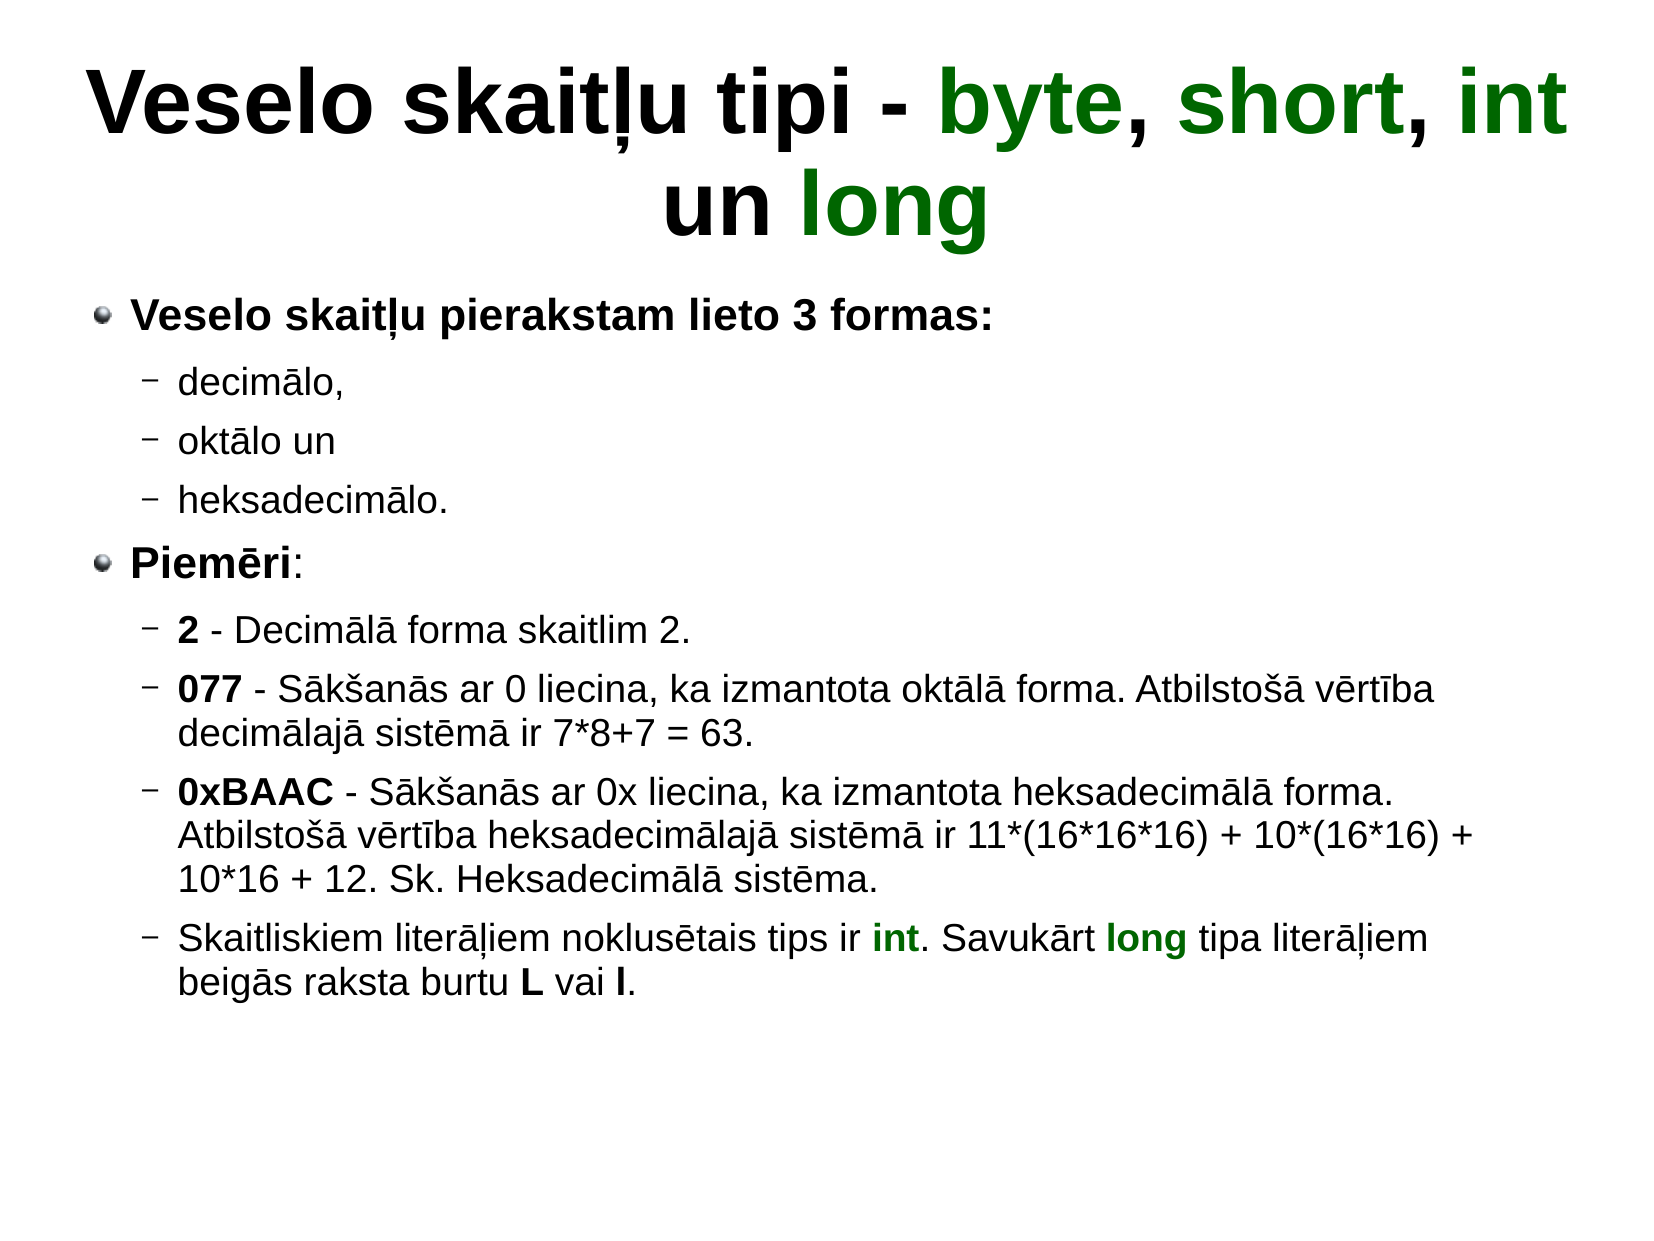

# Veselo skaitļu tipi - byte, short, int un long
Veselo skaitļu pierakstam lieto 3 formas:
decimālo,
oktālo un
heksadecimālo.
Piemēri:
2 - Decimālā forma skaitlim 2.
077 - Sākšanās ar 0 liecina, ka izmantota oktālā forma. Atbilstošā vērtība decimālajā sistēmā ir 7*8+7 = 63.
0xBAAC - Sākšanās ar 0x liecina, ka izmantota heksadecimālā forma. Atbilstošā vērtība heksadecimālajā sistēmā ir 11*(16*16*16) + 10*(16*16) + 10*16 + 12. Sk. Heksadecimālā sistēma.
Skaitliskiem literāļiem noklusētais tips ir int. Savukārt long tipa literāļiem beigās raksta burtu L vai l.